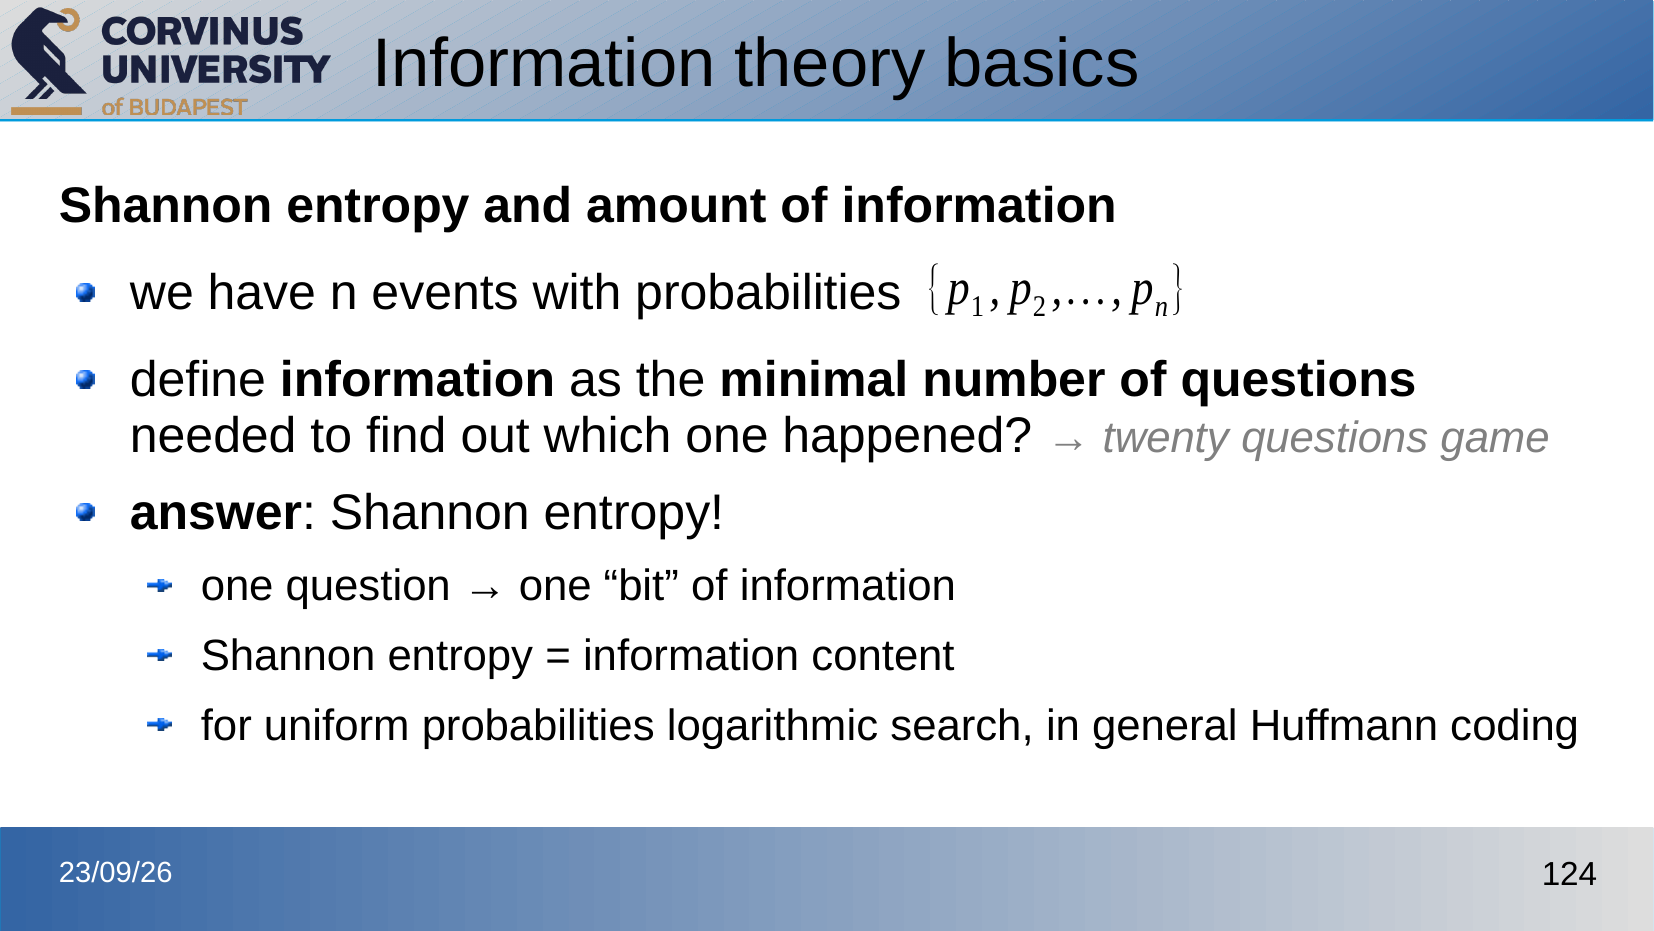

# Information theory basics
Shannon entropy and amount of information
we have n events with probabilities
define information as the minimal number of questions needed to find out which one happened? → twenty questions game
answer: Shannon entropy!
one question → one “bit” of information
Shannon entropy = information content
for uniform probabilities logarithmic search, in general Huffmann coding